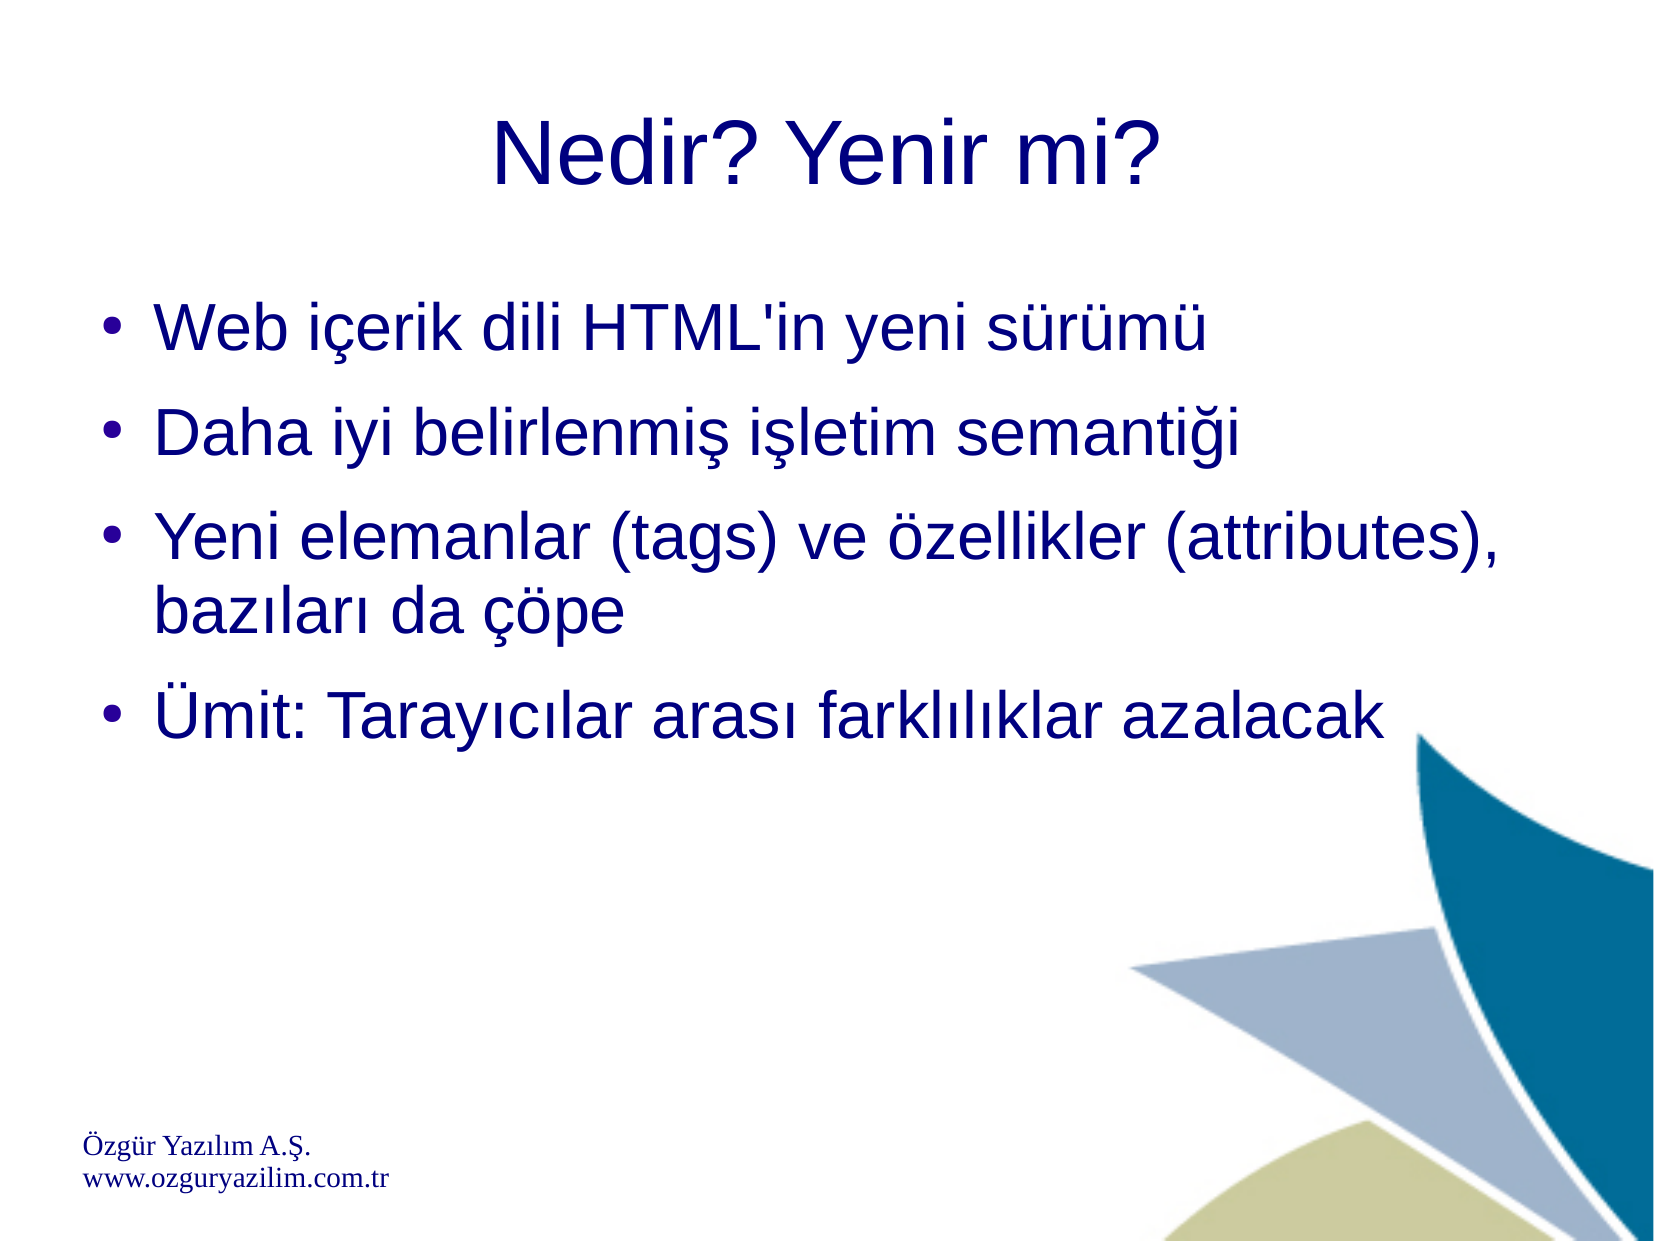

# Nedir? Yenir mi?
Web içerik dili HTML'in yeni sürümü
Daha iyi belirlenmiş işletim semantiği
Yeni elemanlar (tags) ve özellikler (attributes), bazıları da çöpe
Ümit: Tarayıcılar arası farklılıklar azalacak